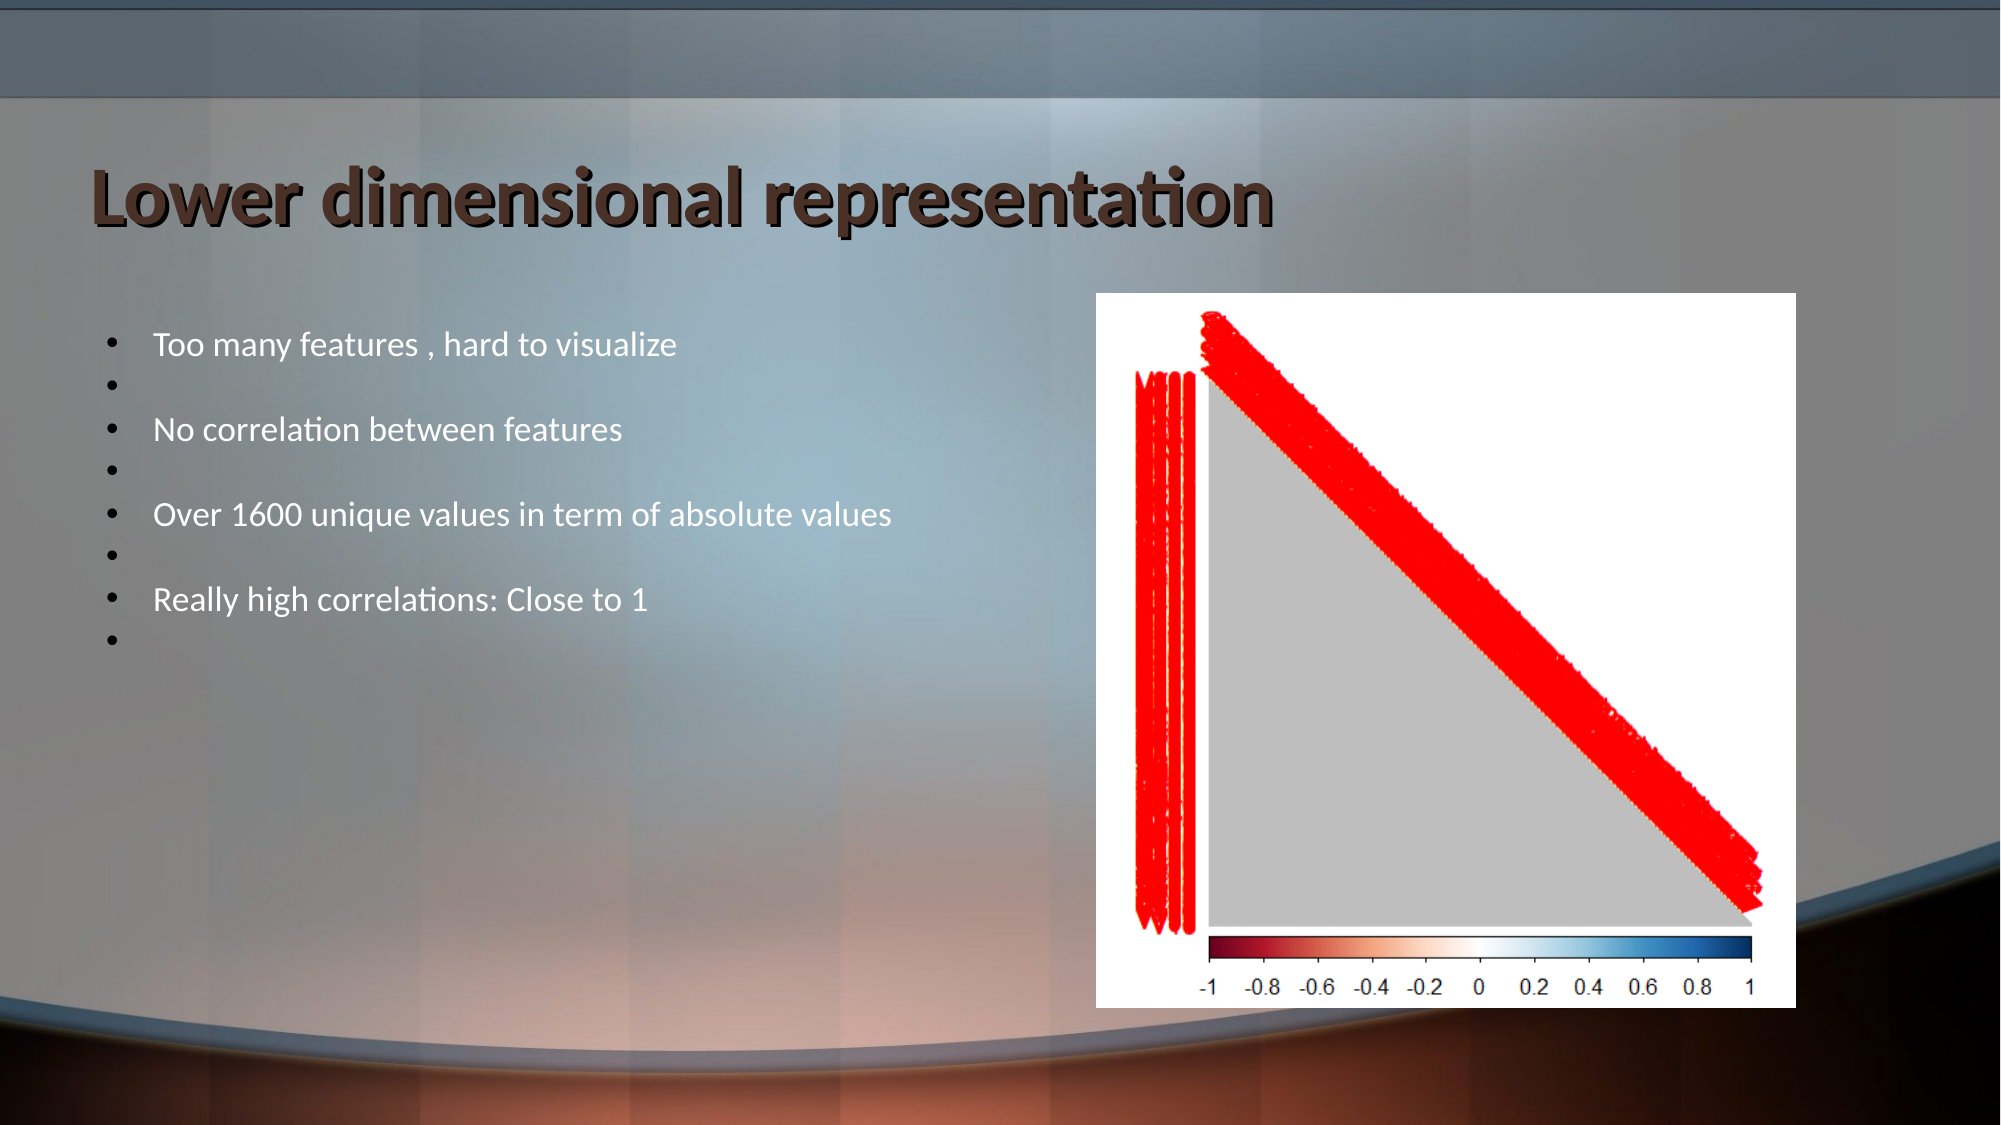

# Lower dimensional representation
Too many features , hard to visualize
No correlation between features
Over 1600 unique values in term of absolute values
Really high correlations: Close to 1